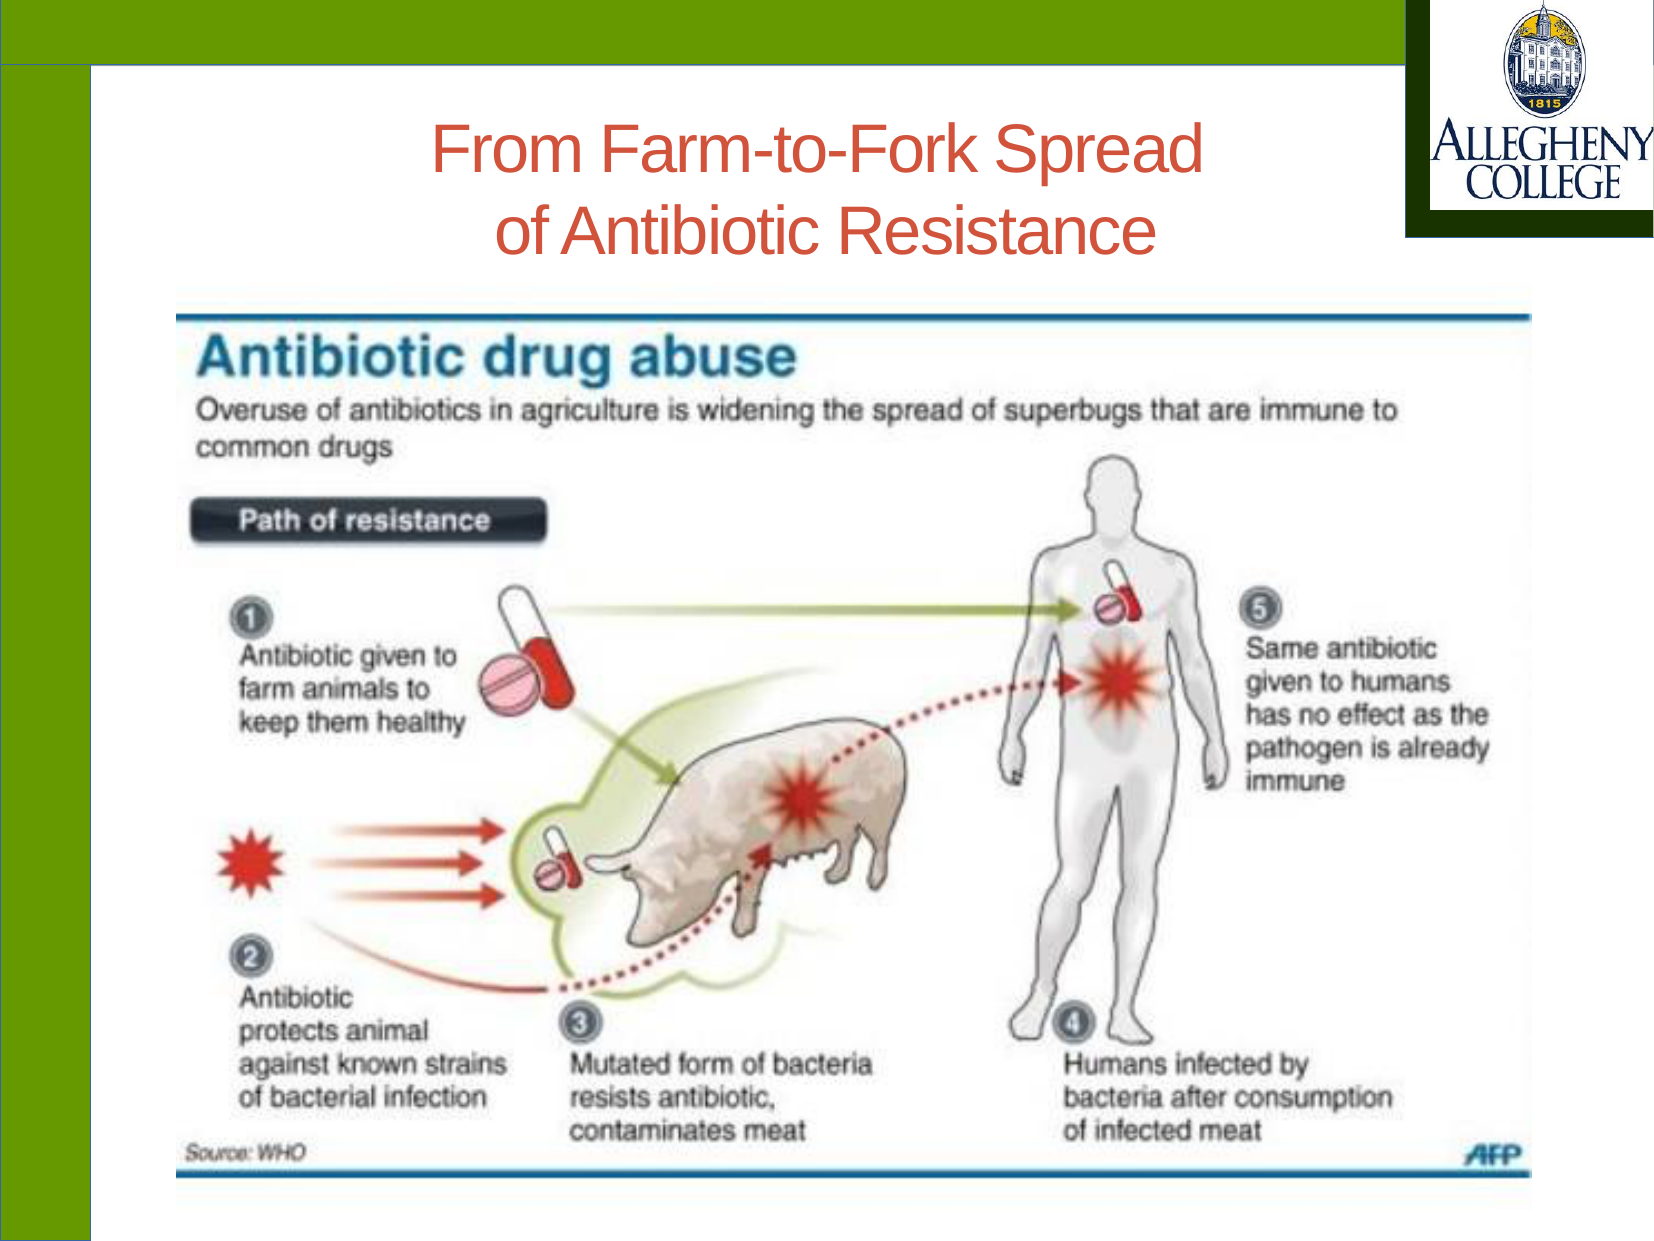

# From Farm-to-Fork Spread of Antibiotic Resistance